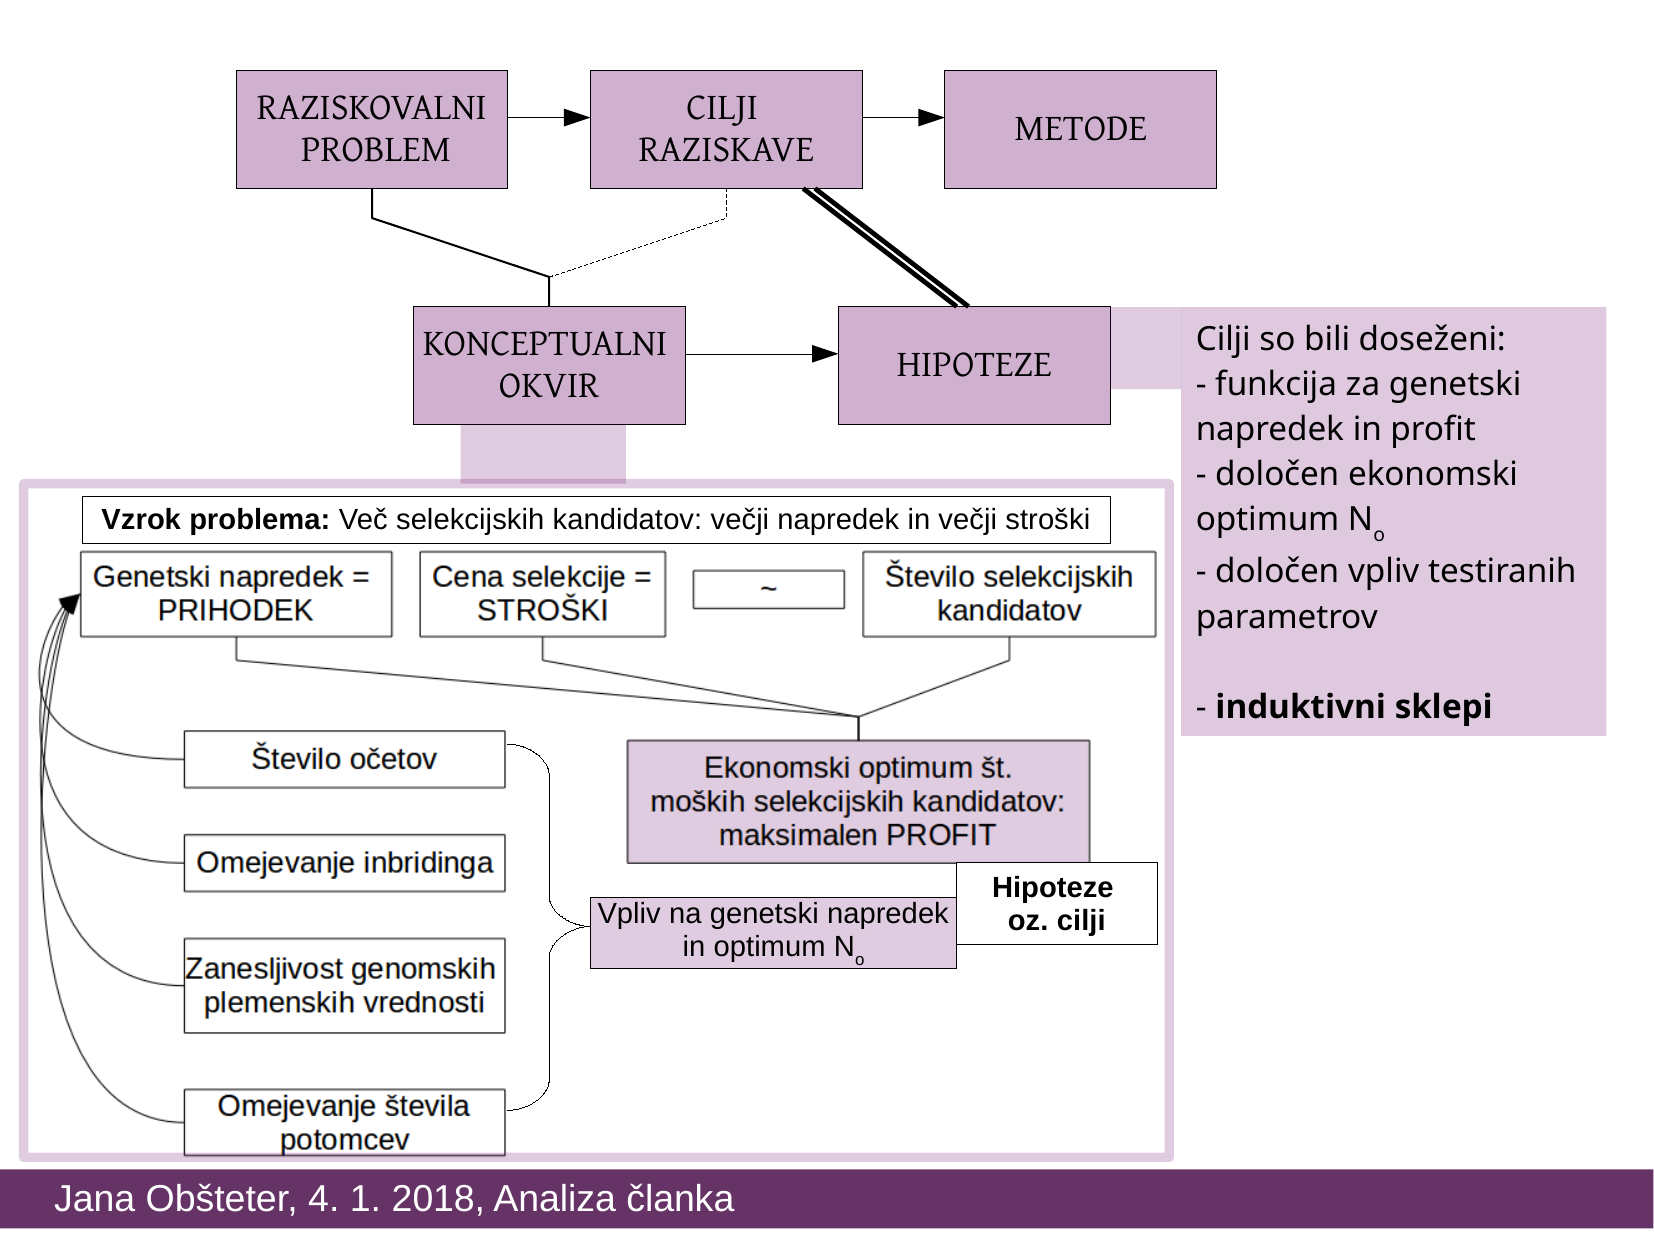

RAZISKOVALNI
 PROBLEM
CILJI
RAZISKAVE
METODE
KONCEPTUALNI
OKVIR
HIPOTEZE
Cilji so bili doseženi:
- funkcija za genetski napredek in profit
- določen ekonomski optimum No
- določen vpliv testiranih parametrov
- induktivni sklepi
Vzrok problema: Več selekcijskih kandidatov: večji napredek in večji stroški
Hipoteze
oz. cilji
Vpliv na genetski napredek
in optimum No
 Jana Obšteter, 4. 1. 2018, Analiza članka